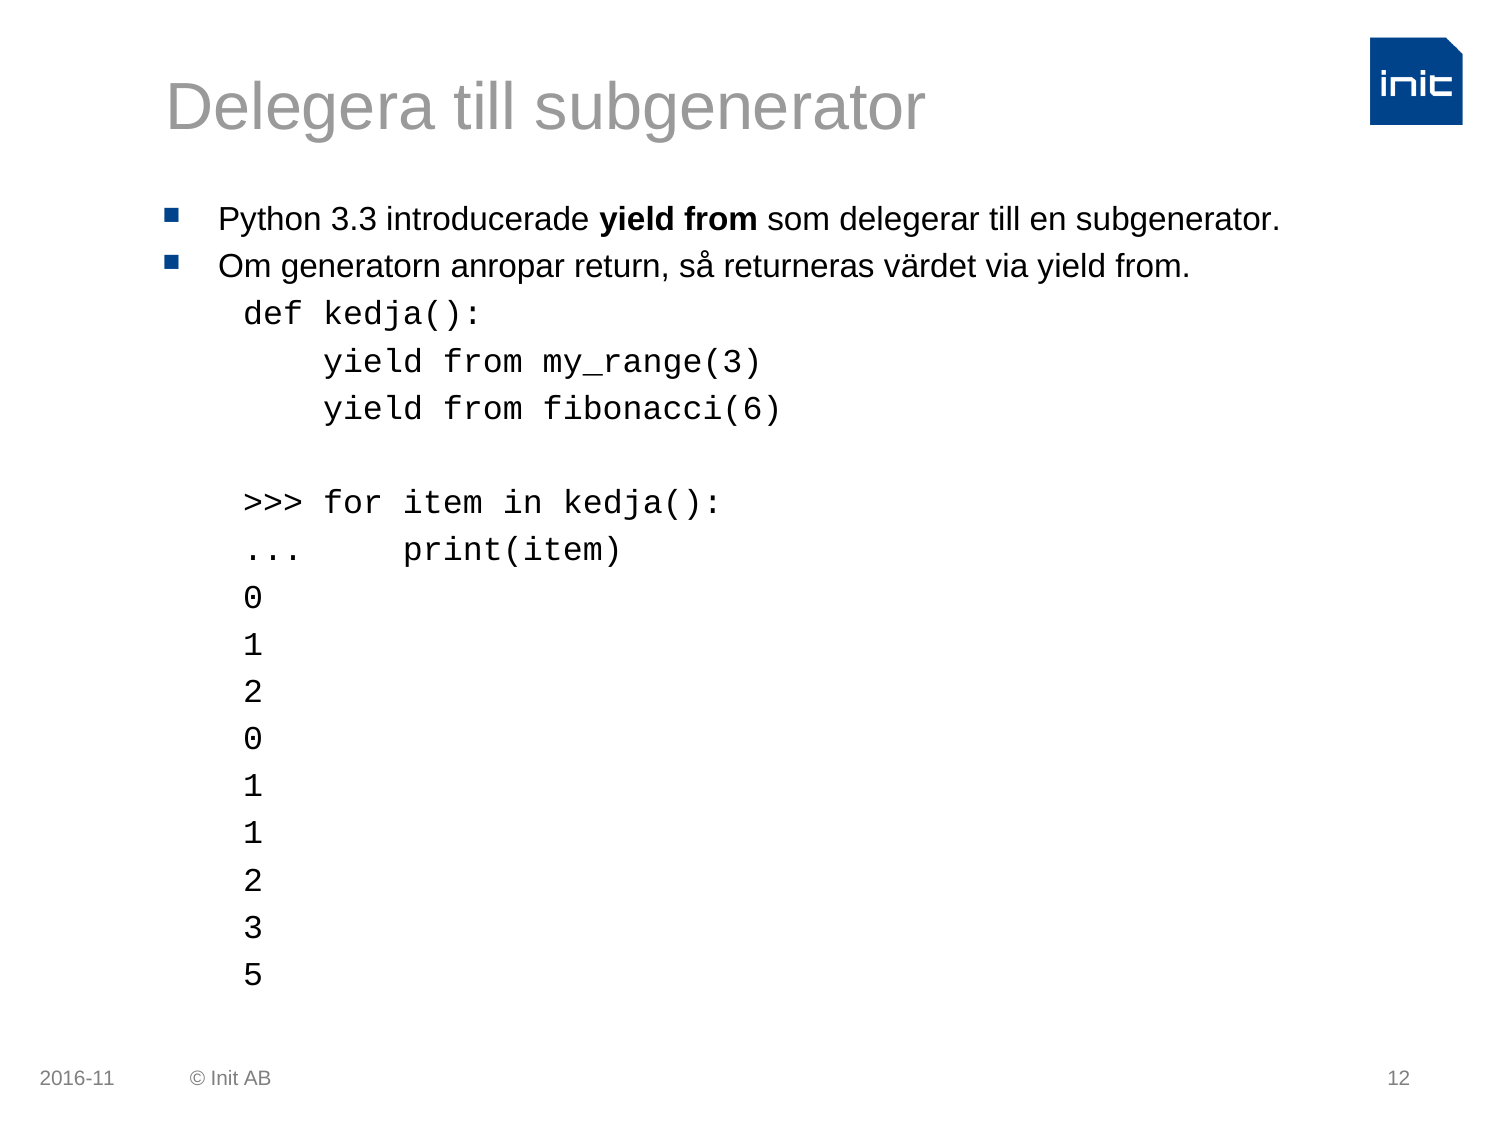

Delegera till subgenerator
Python 3.3 introducerade yield from som delegerar till en subgenerator.
Om generatorn anropar return, så returneras värdet via yield from.
def kedja():
 yield from my_range(3)
 yield from fibonacci(6)
>>> for item in kedja():
... print(item)
0
1
2
0
1
1
2
3
5
2016-11
© Init AB